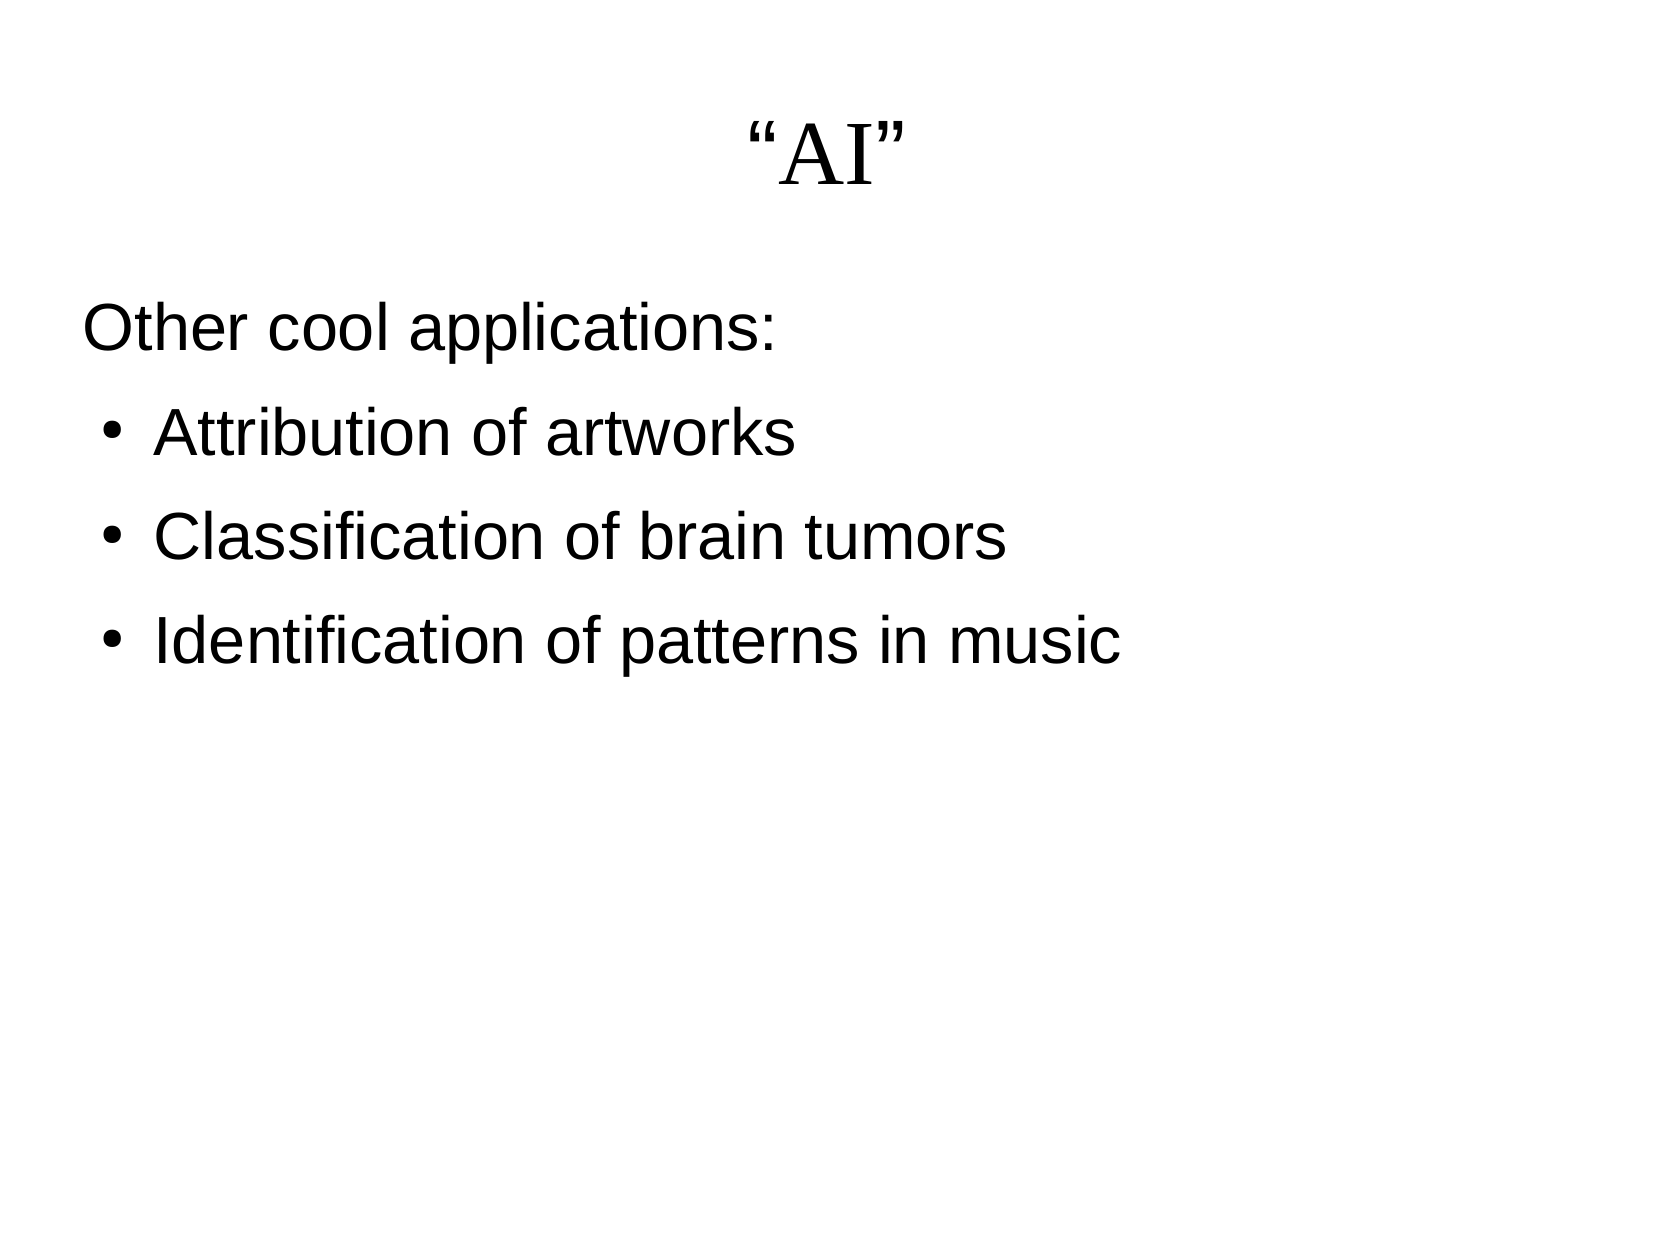

# “AI”
Other cool applications:
Attribution of artworks
Classification of brain tumors
Identification of patterns in music